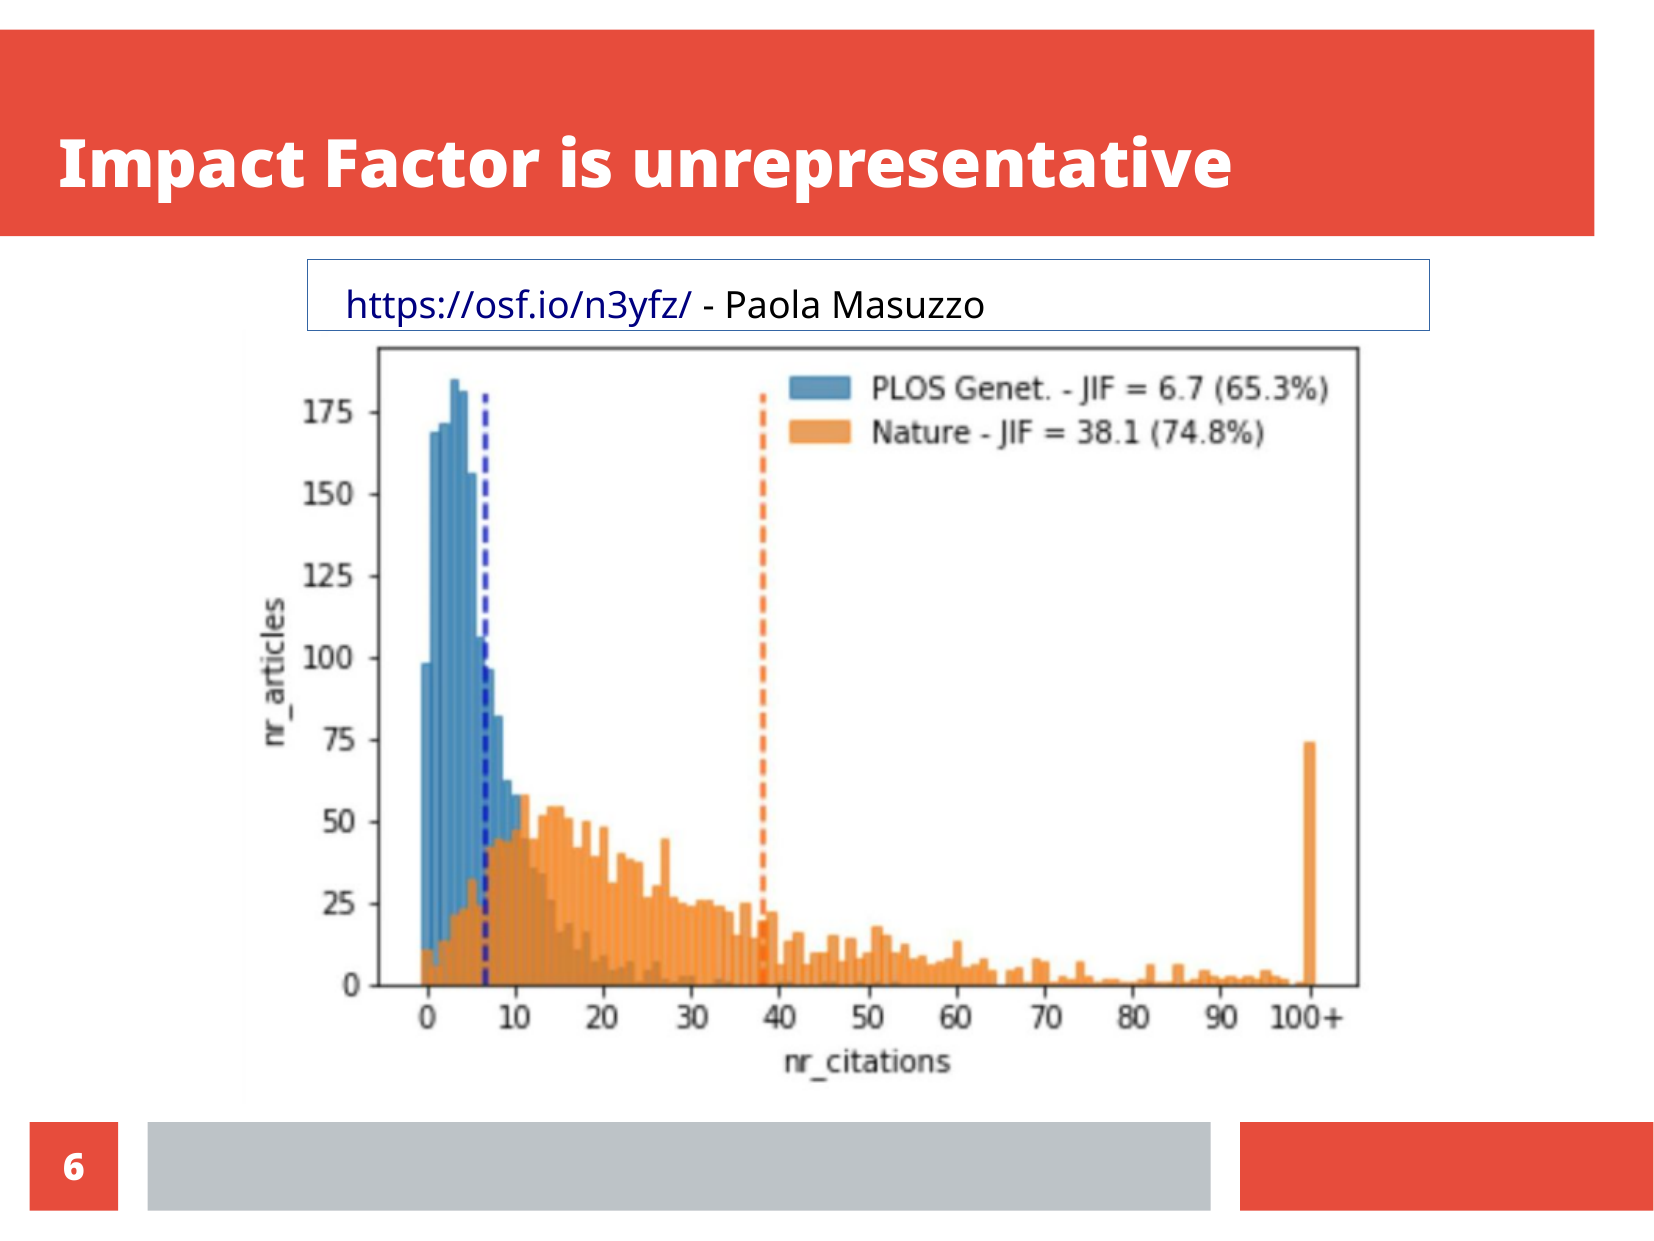

# Impact Factor is unrepresentative
https://osf.io/n3yfz/ - Paola Masuzzo
6